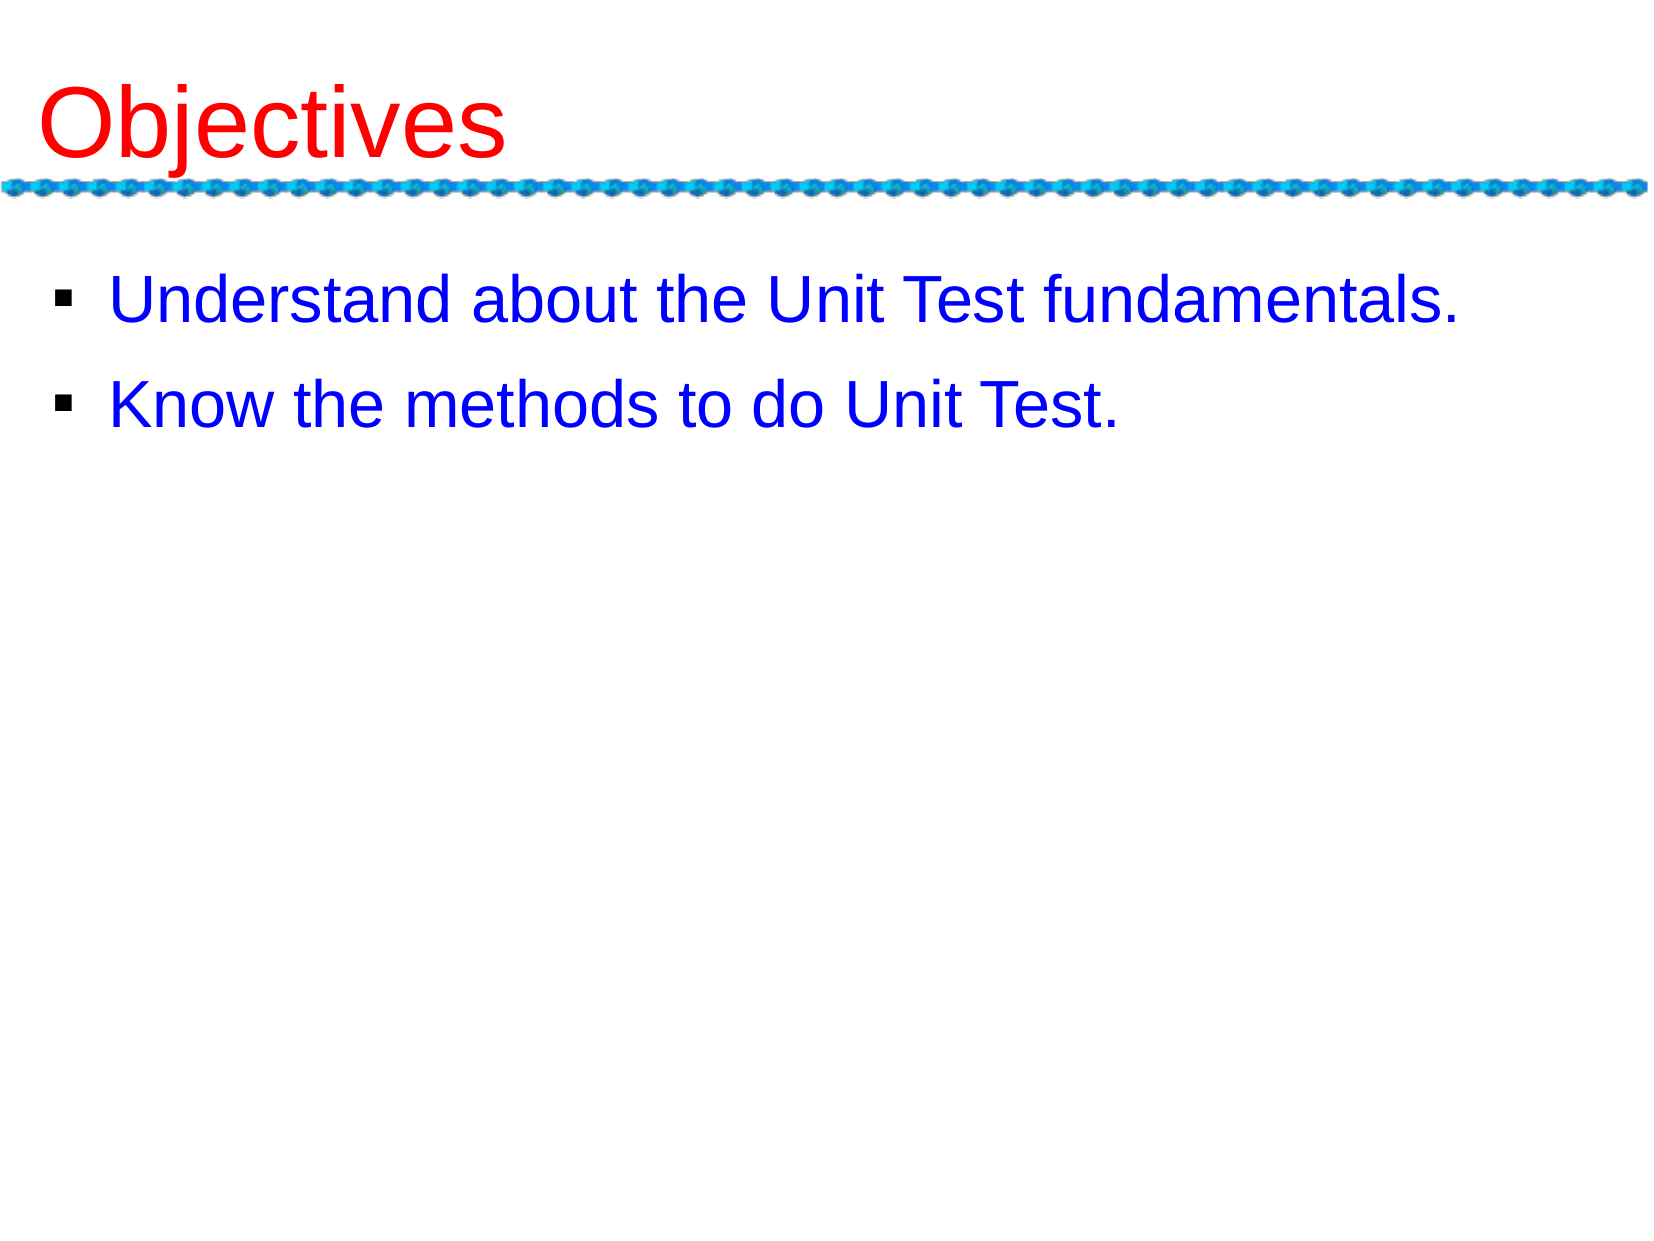

# Objectives
Understand about the Unit Test fundamentals.
Know the methods to do Unit Test.